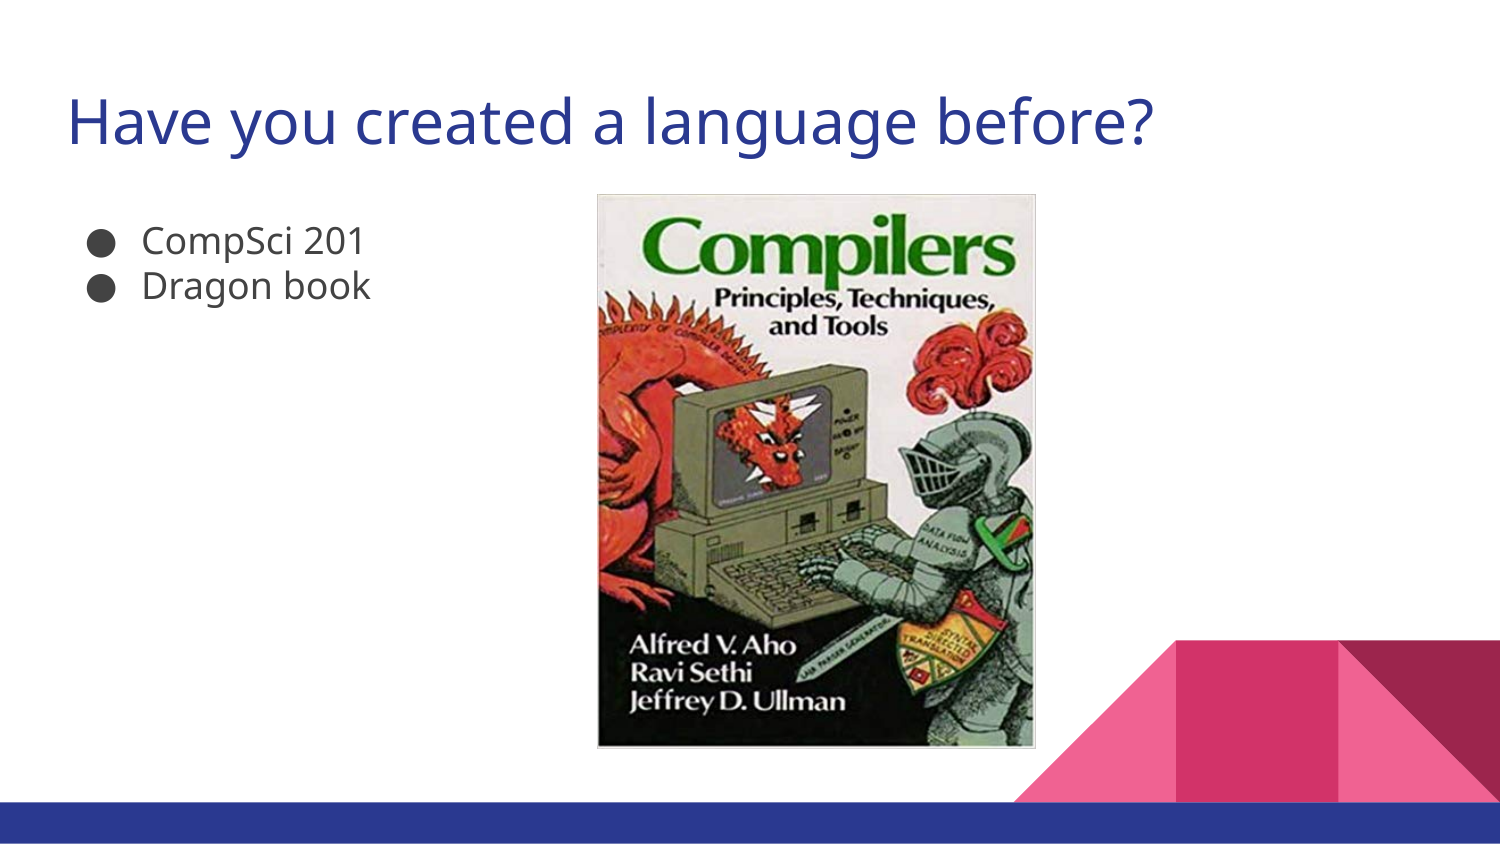

# Have you created a language before?
CompSci 201
Dragon book